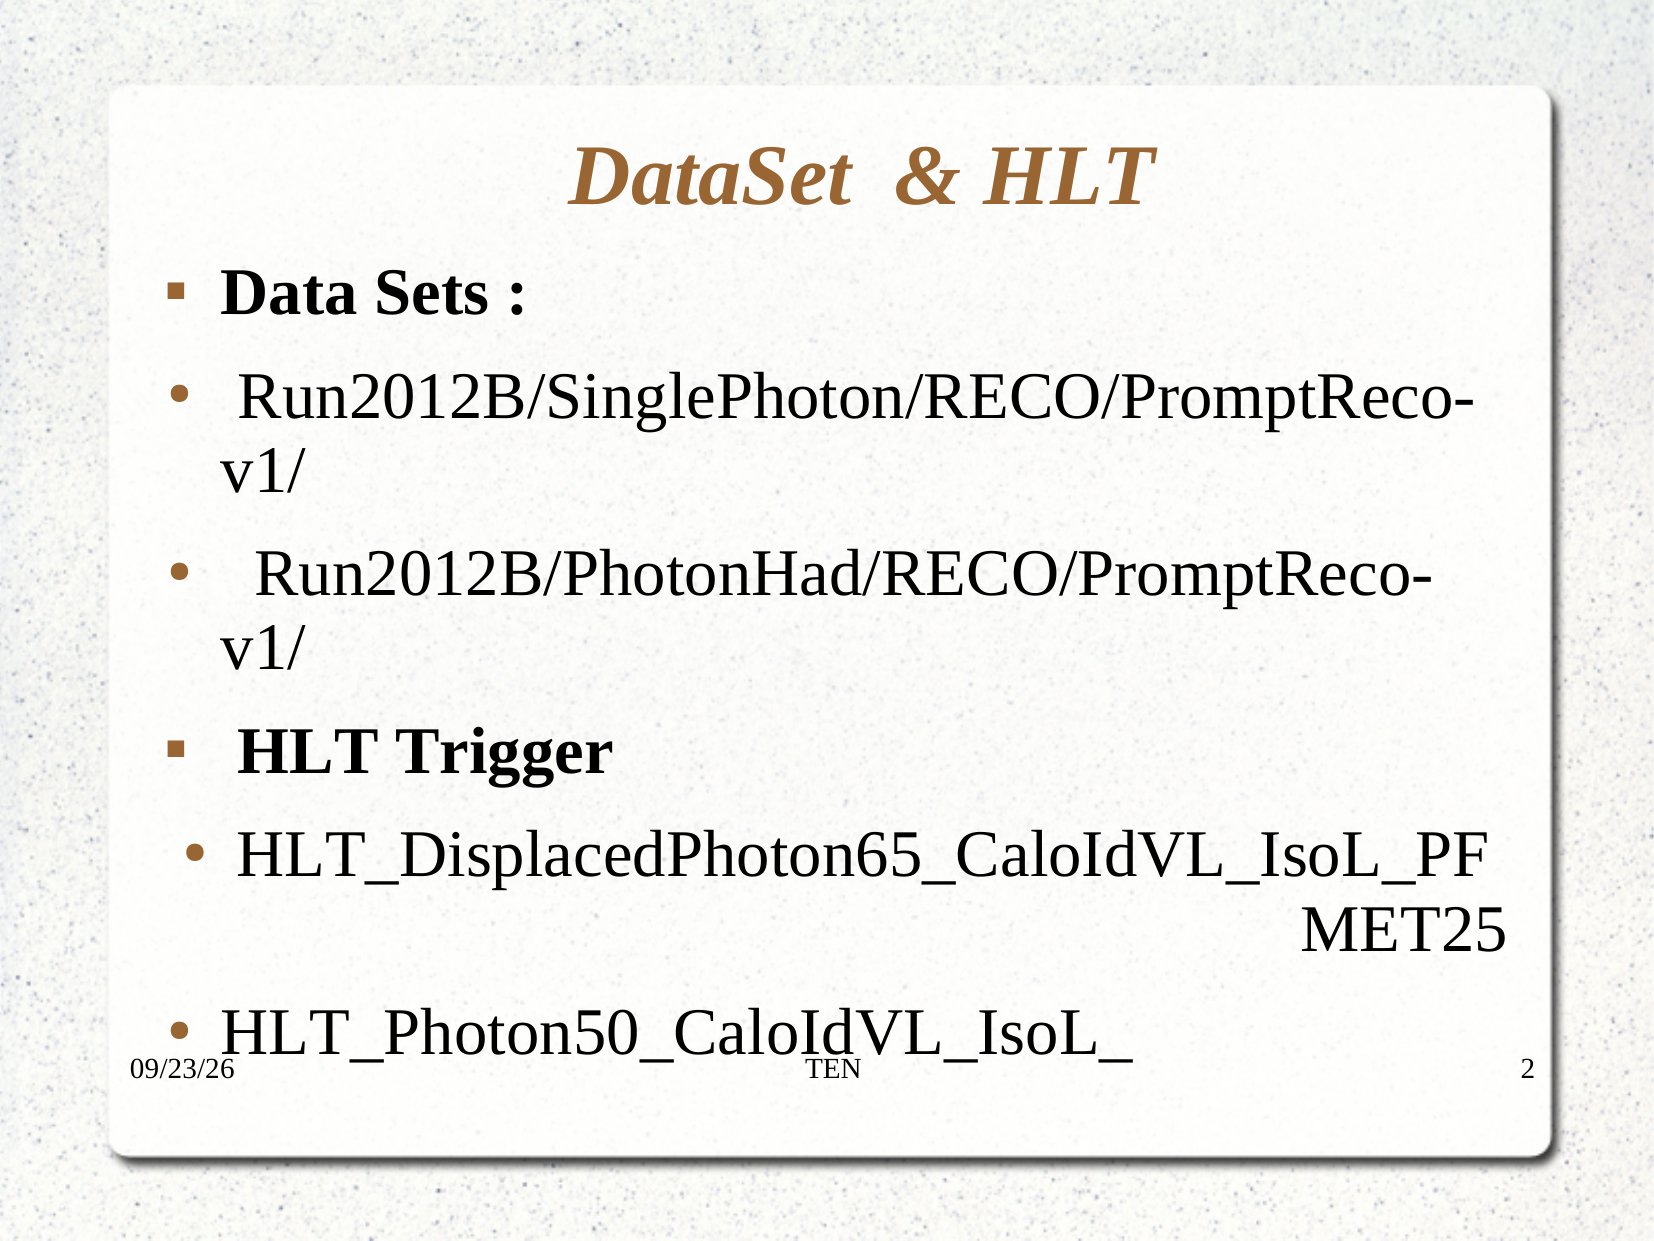

# DataSet & HLT
Data Sets :
 Run2012B/SinglePhoton/RECO/PromptReco-v1/
 Run2012B/PhotonHad/RECO/PromptReco-v1/
 HLT Trigger
HLT_DisplacedPhoton65_CaloIdVL_IsoL_PF MET25
HLT_Photon50_CaloIdVL_IsoL_
TEN
2